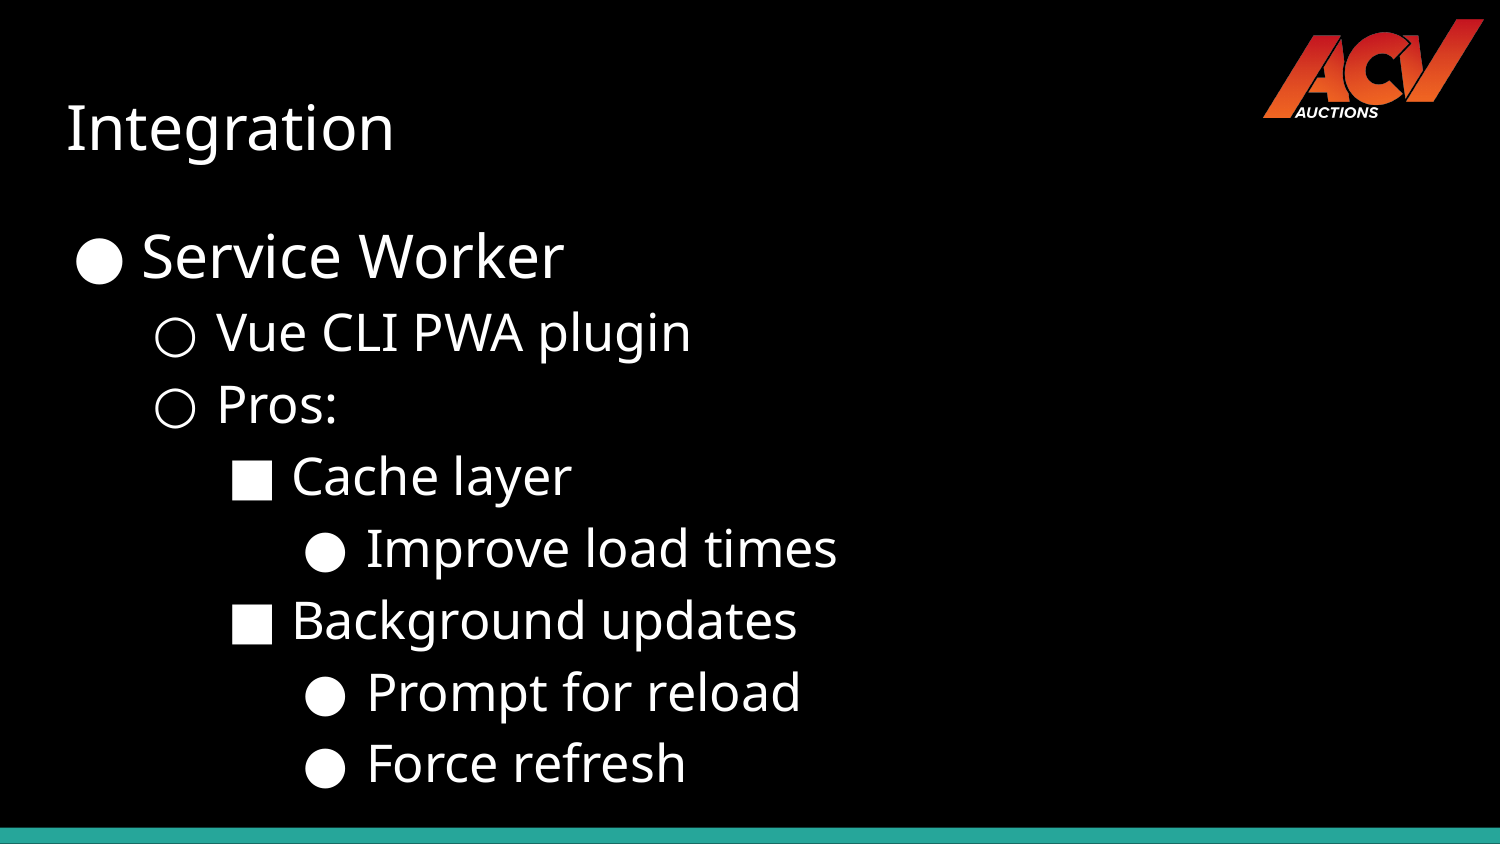

# Integration
Service Worker
Vue CLI PWA plugin
Pros:
Cache layer
Improve load times
Background updates
Prompt for reload
Force refresh